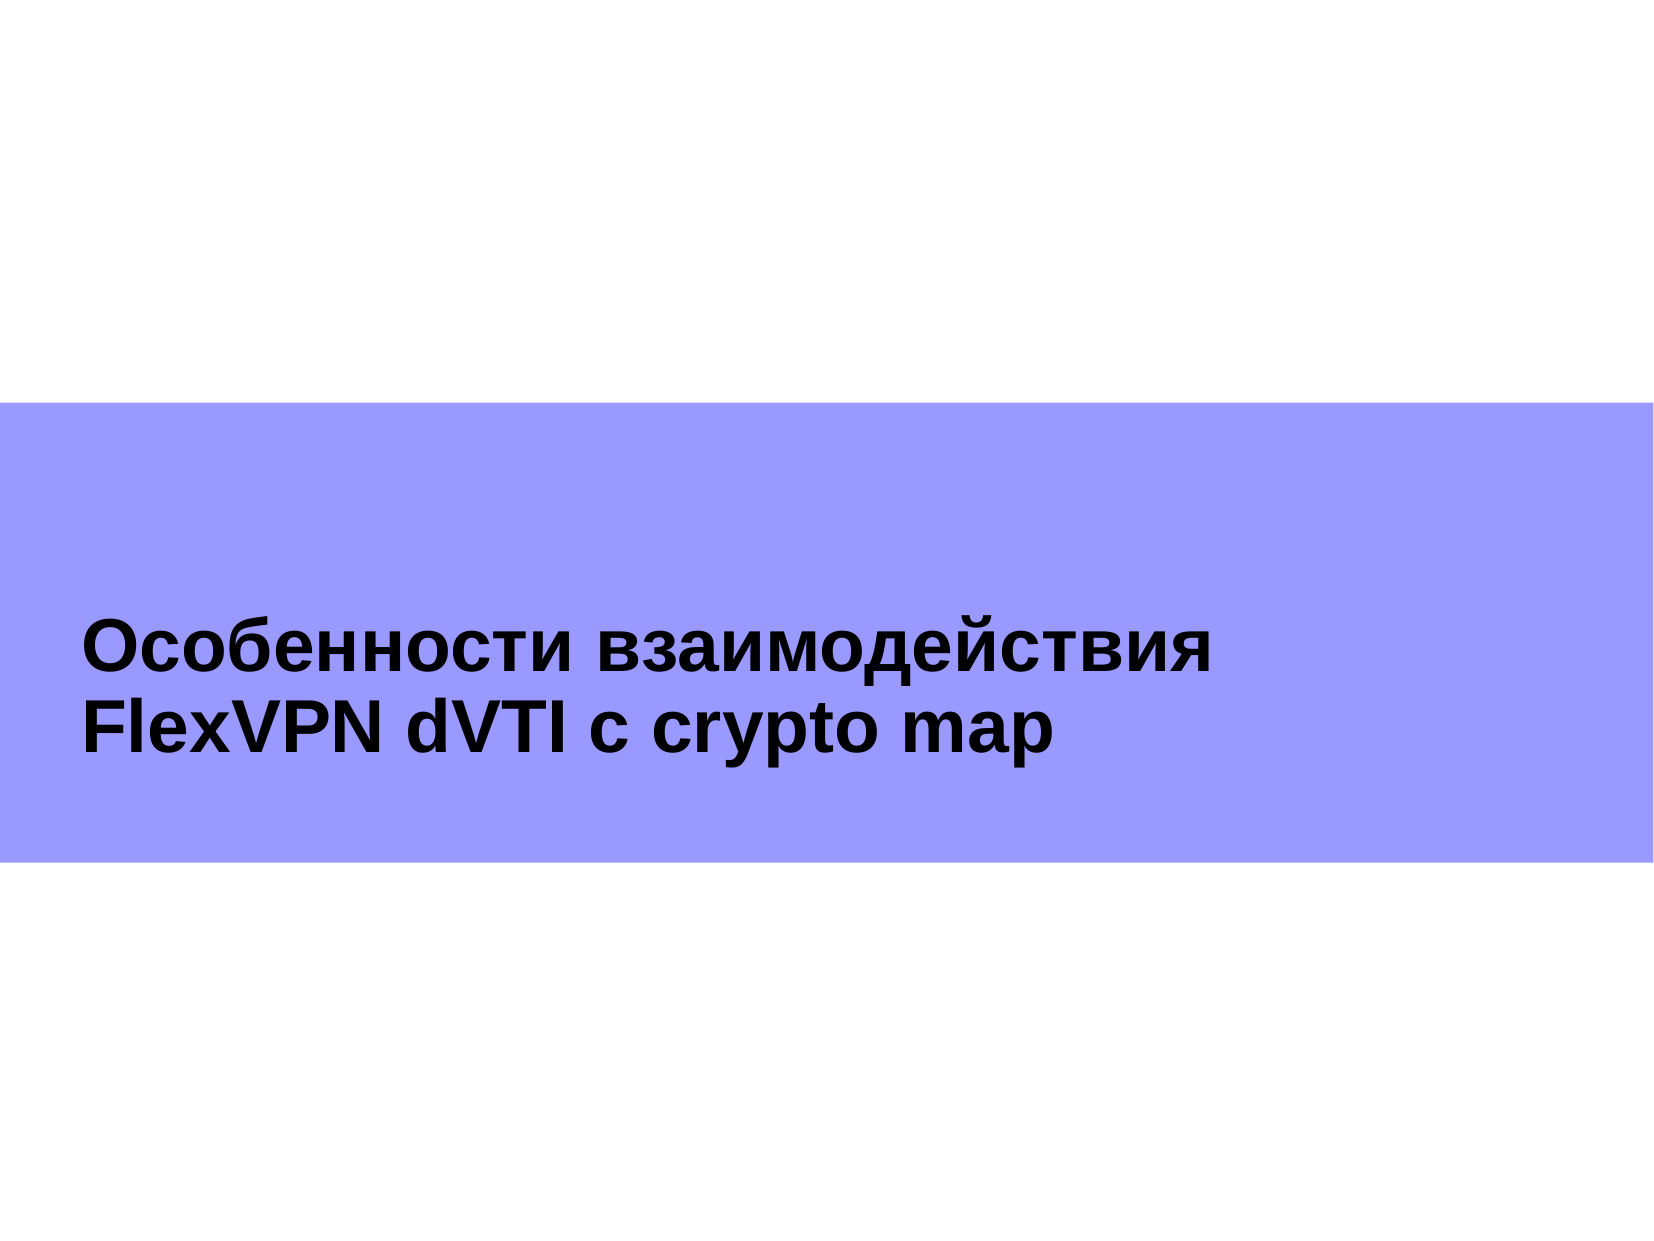

Особенности взаимодействия FlexVPN dVTI с crypto map